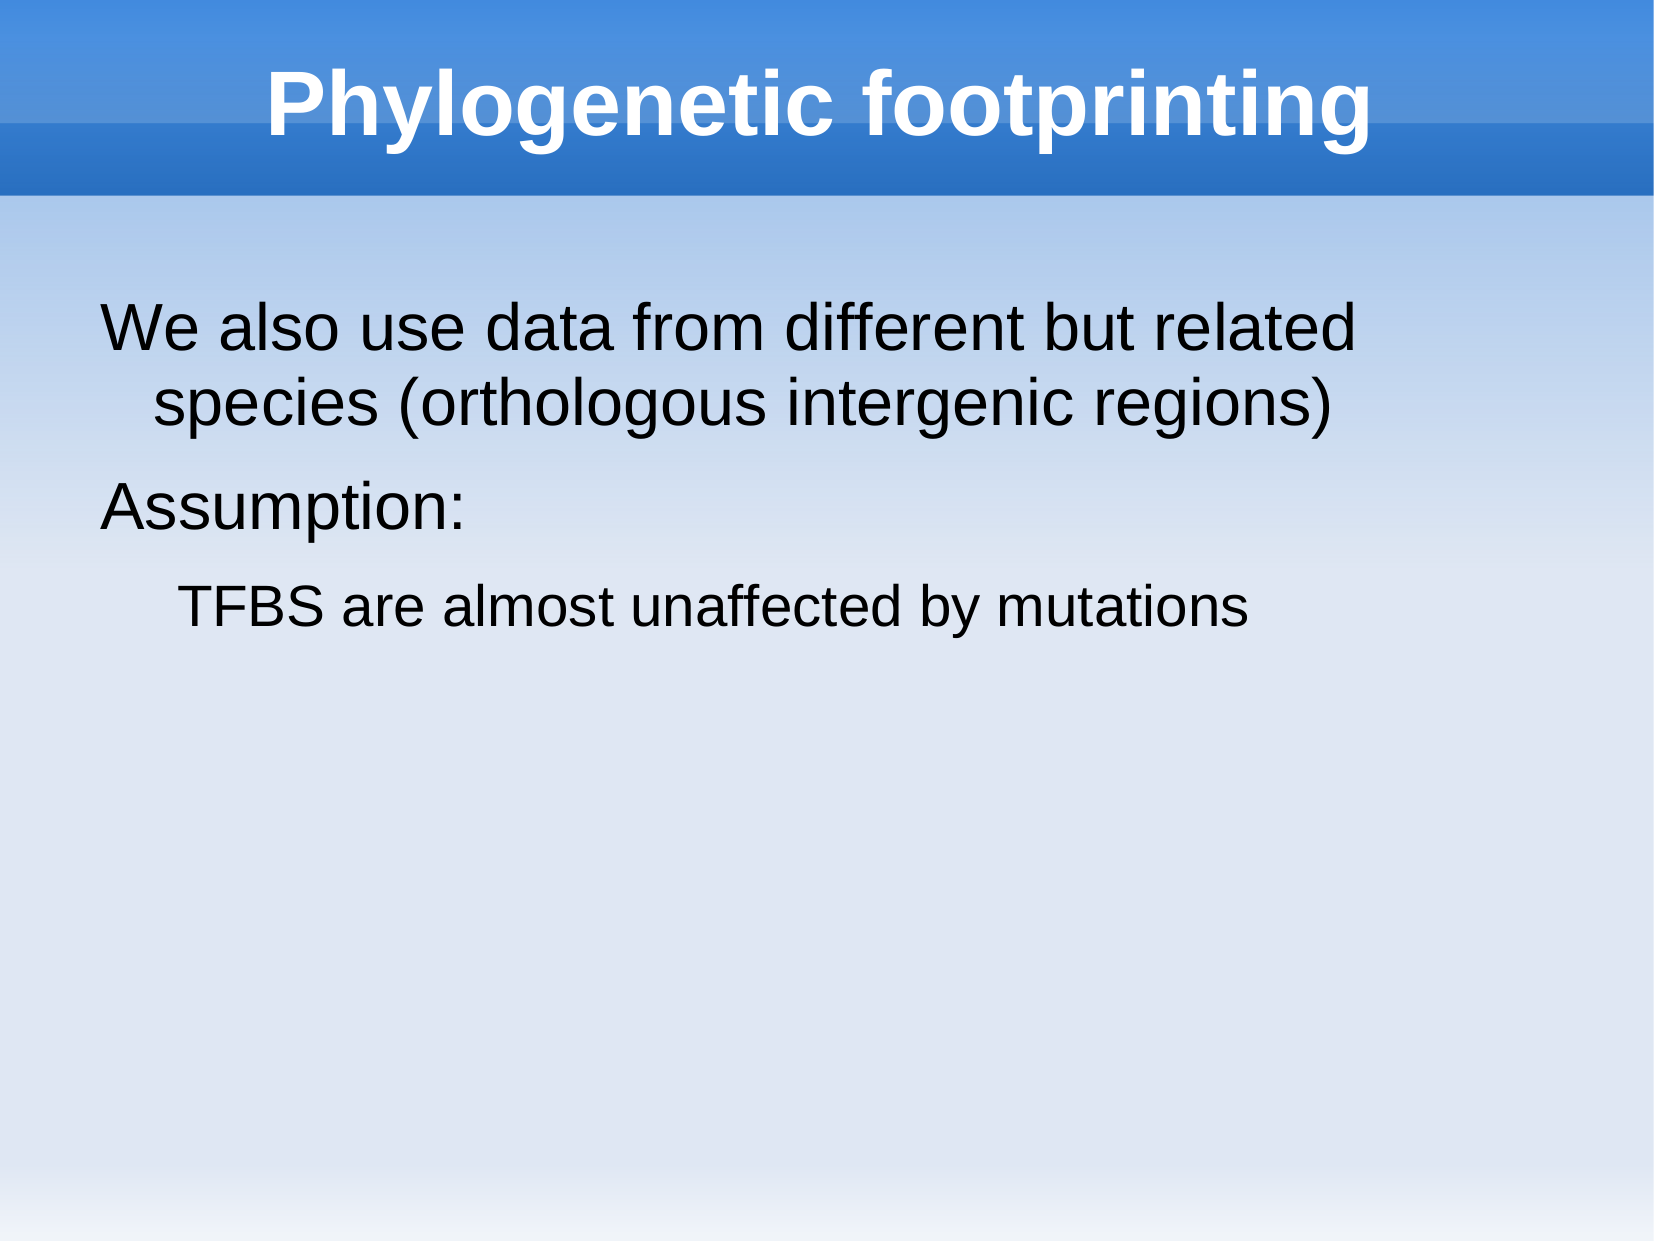

# Phylogenetic footprinting
We also use data from different but related species (orthologous intergenic regions)
Assumption:
TFBS are almost unaffected by mutations